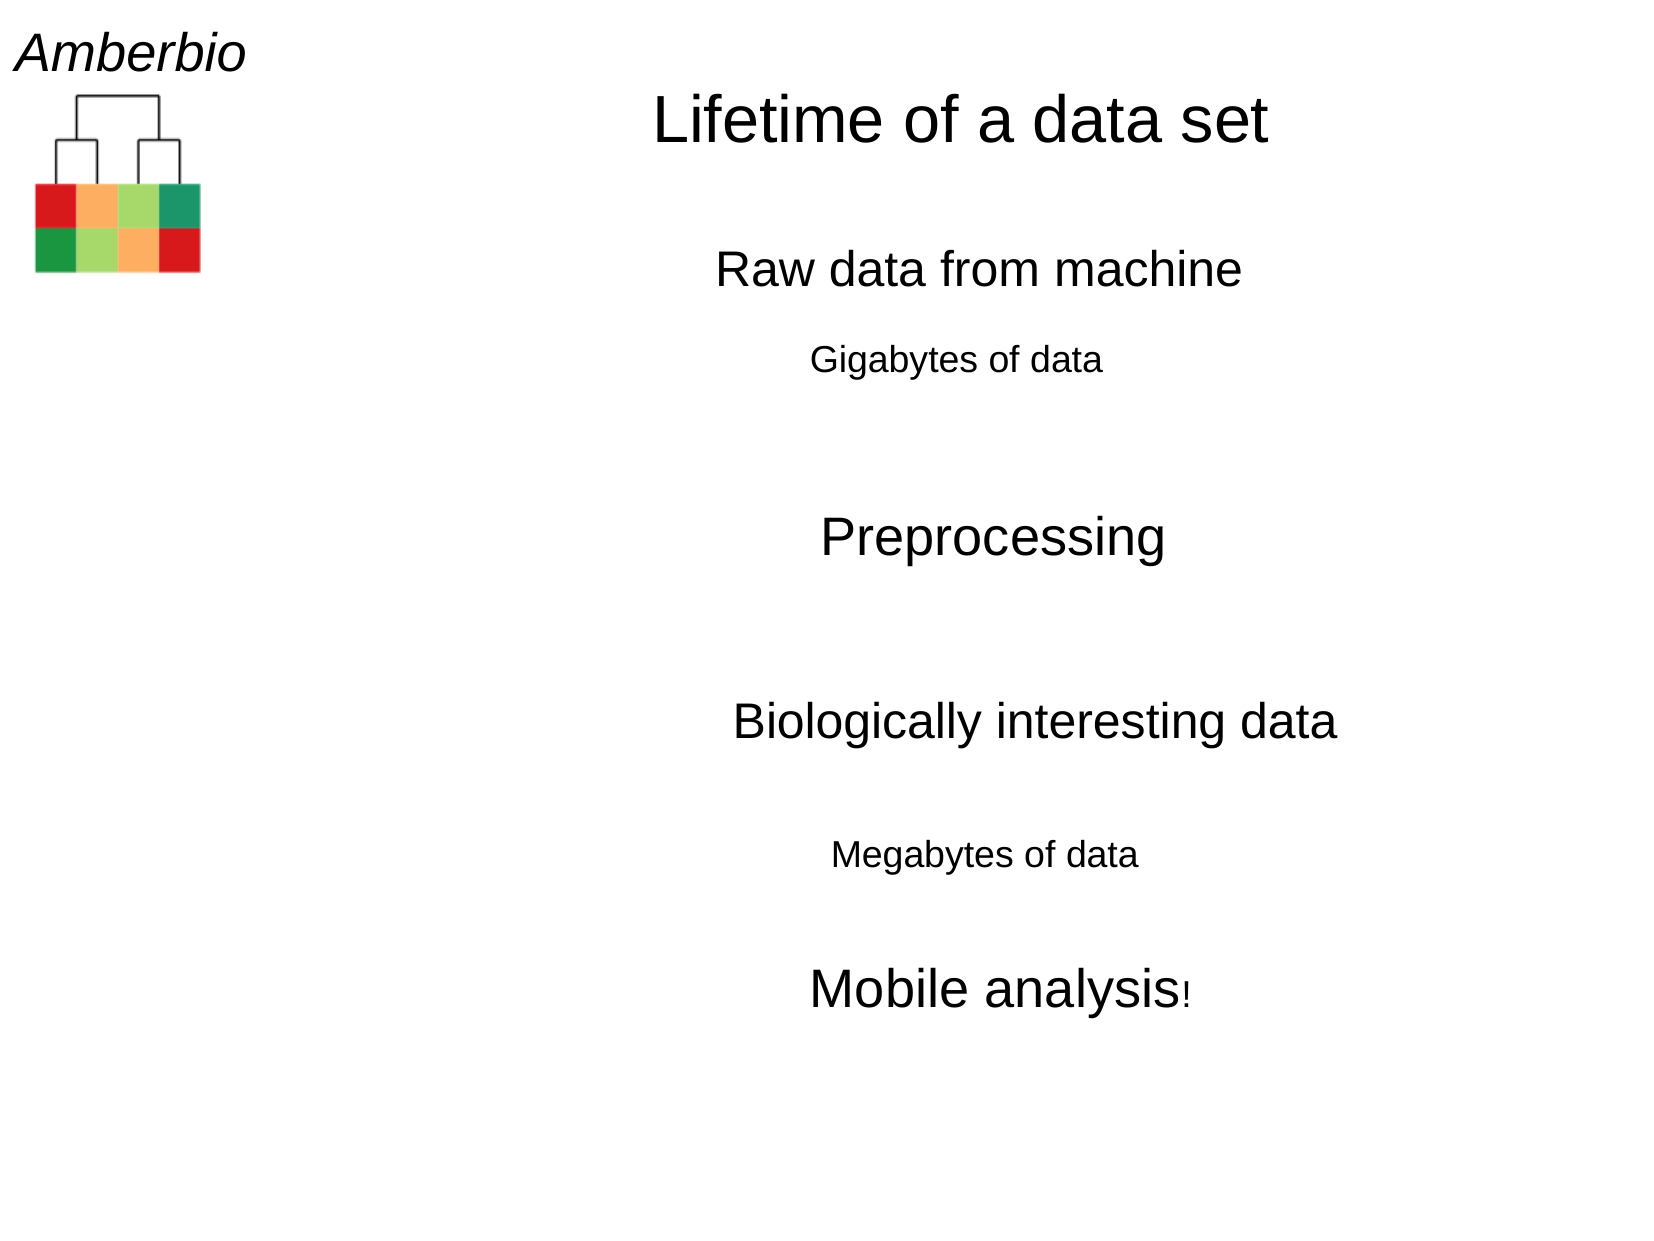

Amberbio
 Lifetime of a data set
 Raw data from machine
 Gigabytes of data
 							 Preprocessing
 Biologically interesting data
 Megabytes of data
 Mobile analysis!